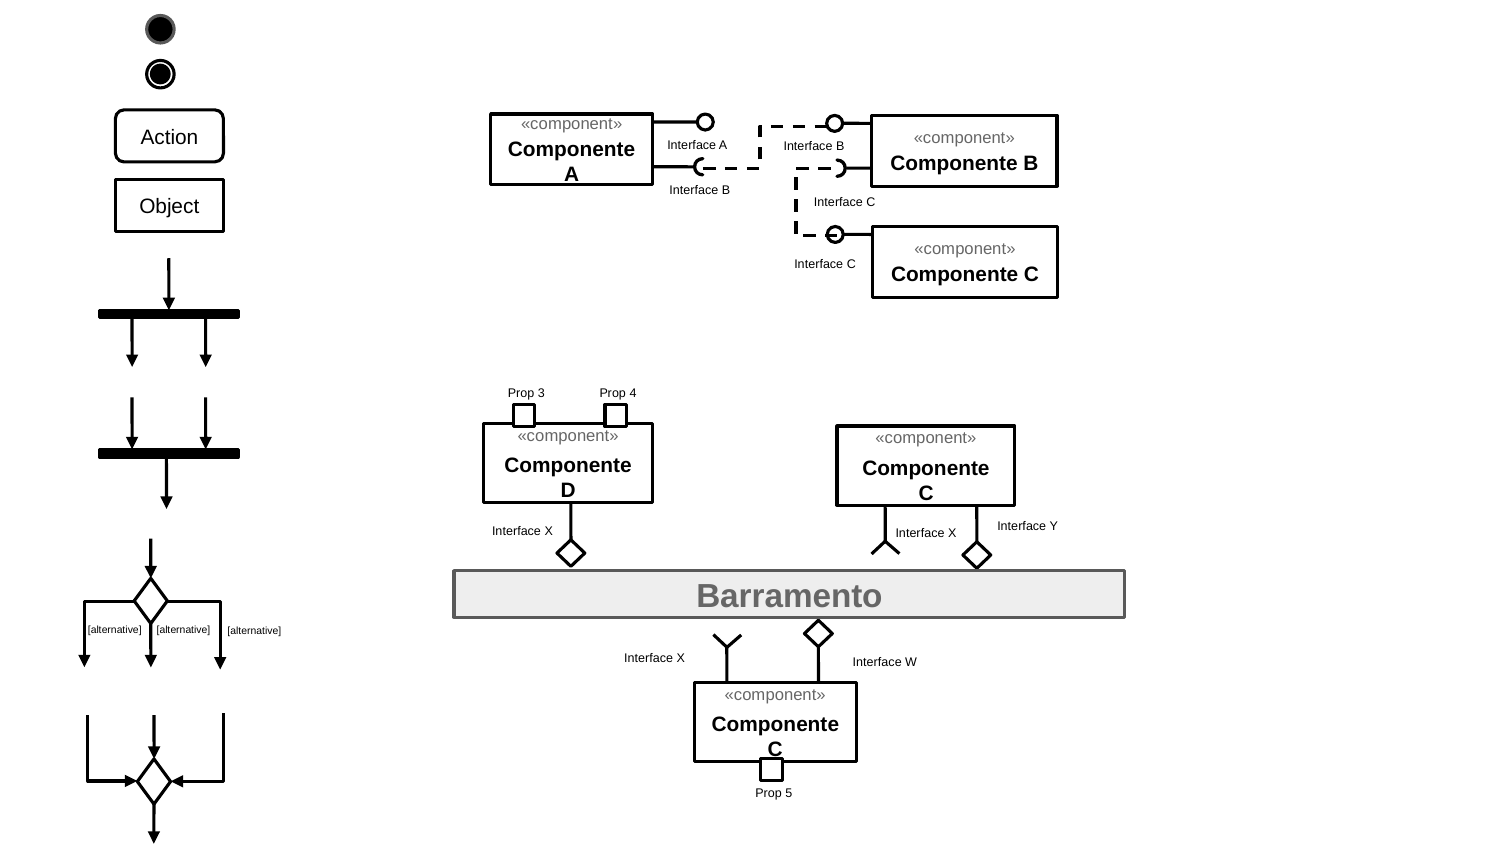

Action
«component»
Componente A
«component»
Componente B
Interface A
Interface B
Interface B
Object
Interface C
«component»
Componente C
Interface C
Prop 3
Prop 4
«component»
Componente D
«component»
Componente C
Interface Y
Interface X
Interface X
Barramento
[alternative]
[alternative]
[alternative]
Interface X
Interface W
«component»
Componente C
Prop 5